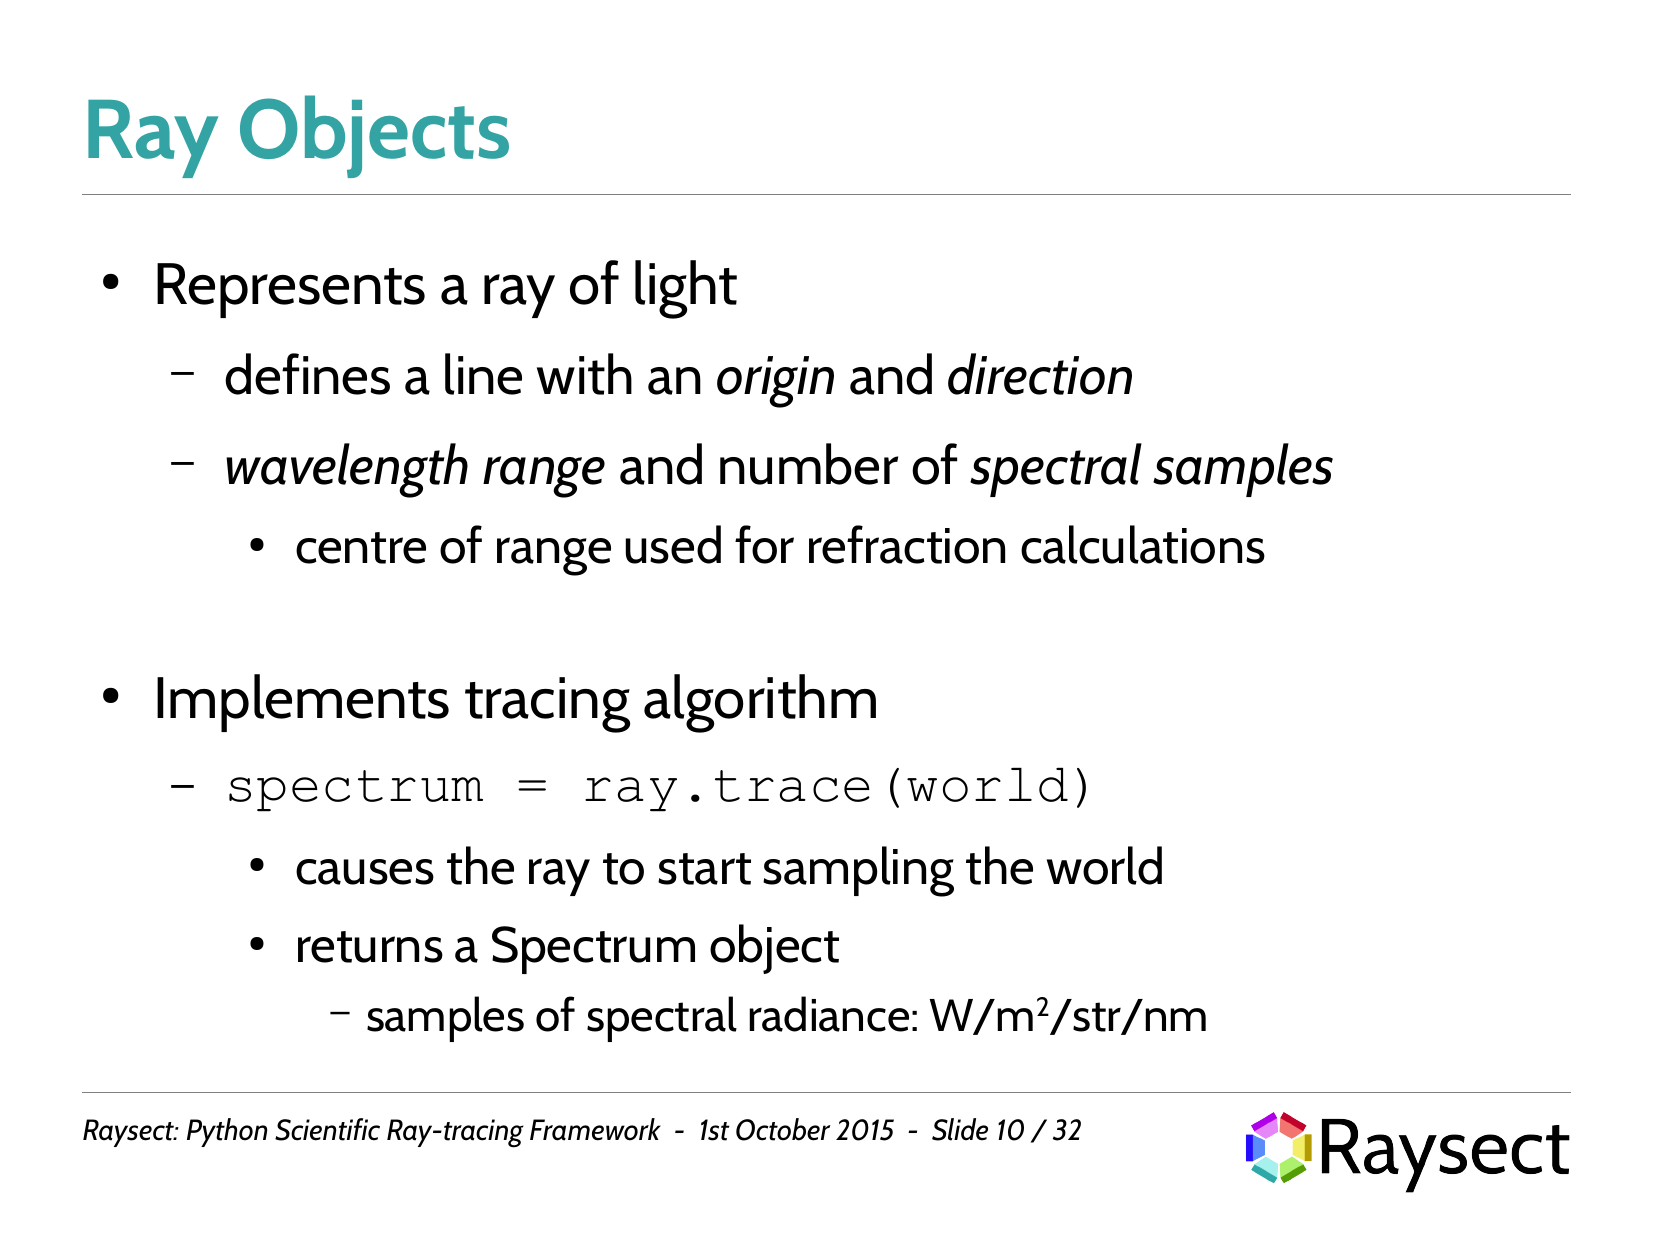

# Ray Objects
Represents a ray of light
defines a line with an origin and direction
wavelength range and number of spectral samples
centre of range used for refraction calculations
Implements tracing algorithm
spectrum = ray.trace(world)
causes the ray to start sampling the world
returns a Spectrum object
samples of spectral radiance: W/m2/str/nm
1st October 2015